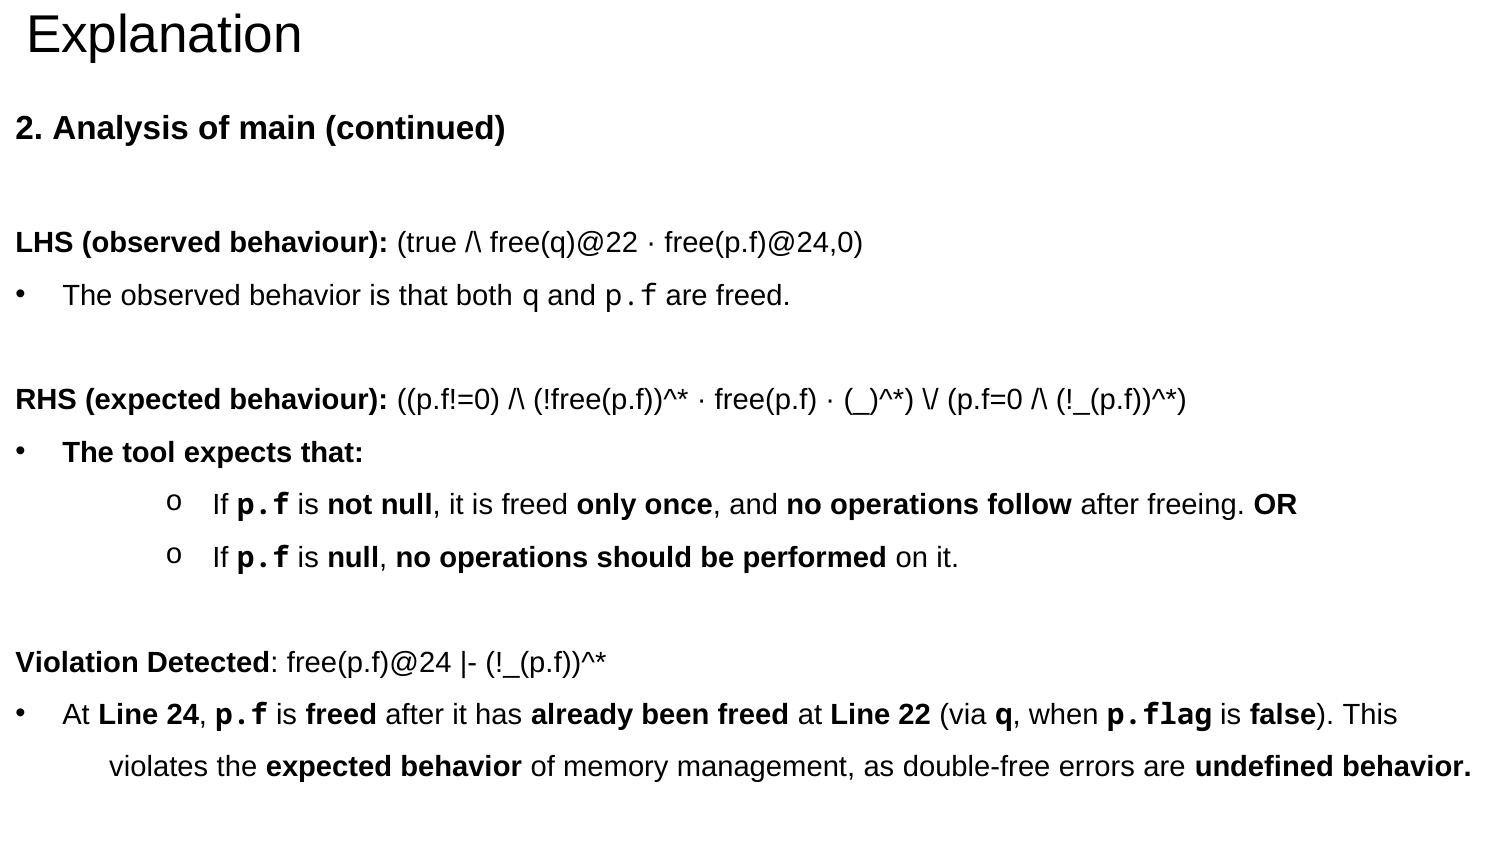

# Explanation
2. Analysis of main (continued)
LHS (observed behaviour): (true /\ free(q)@22 · free(p.f)@24,0)
The observed behavior is that both q and p.f are freed.
RHS (expected behaviour): ((p.f!=0) /\ (!free(p.f))^* · free(p.f) · (_)^*) \/ (p.f=0 /\ (!_(p.f))^*)
The tool expects that:
If p.f is not null, it is freed only once, and no operations follow after freeing. OR
If p.f is null, no operations should be performed on it.
Violation Detected: free(p.f)@24 |- (!_(p.f))^*
At Line 24, p.f is freed after it has already been freed at Line 22 (via q, when p.flag is false). This violates the expected behavior of memory management, as double-free errors are undefined behavior.